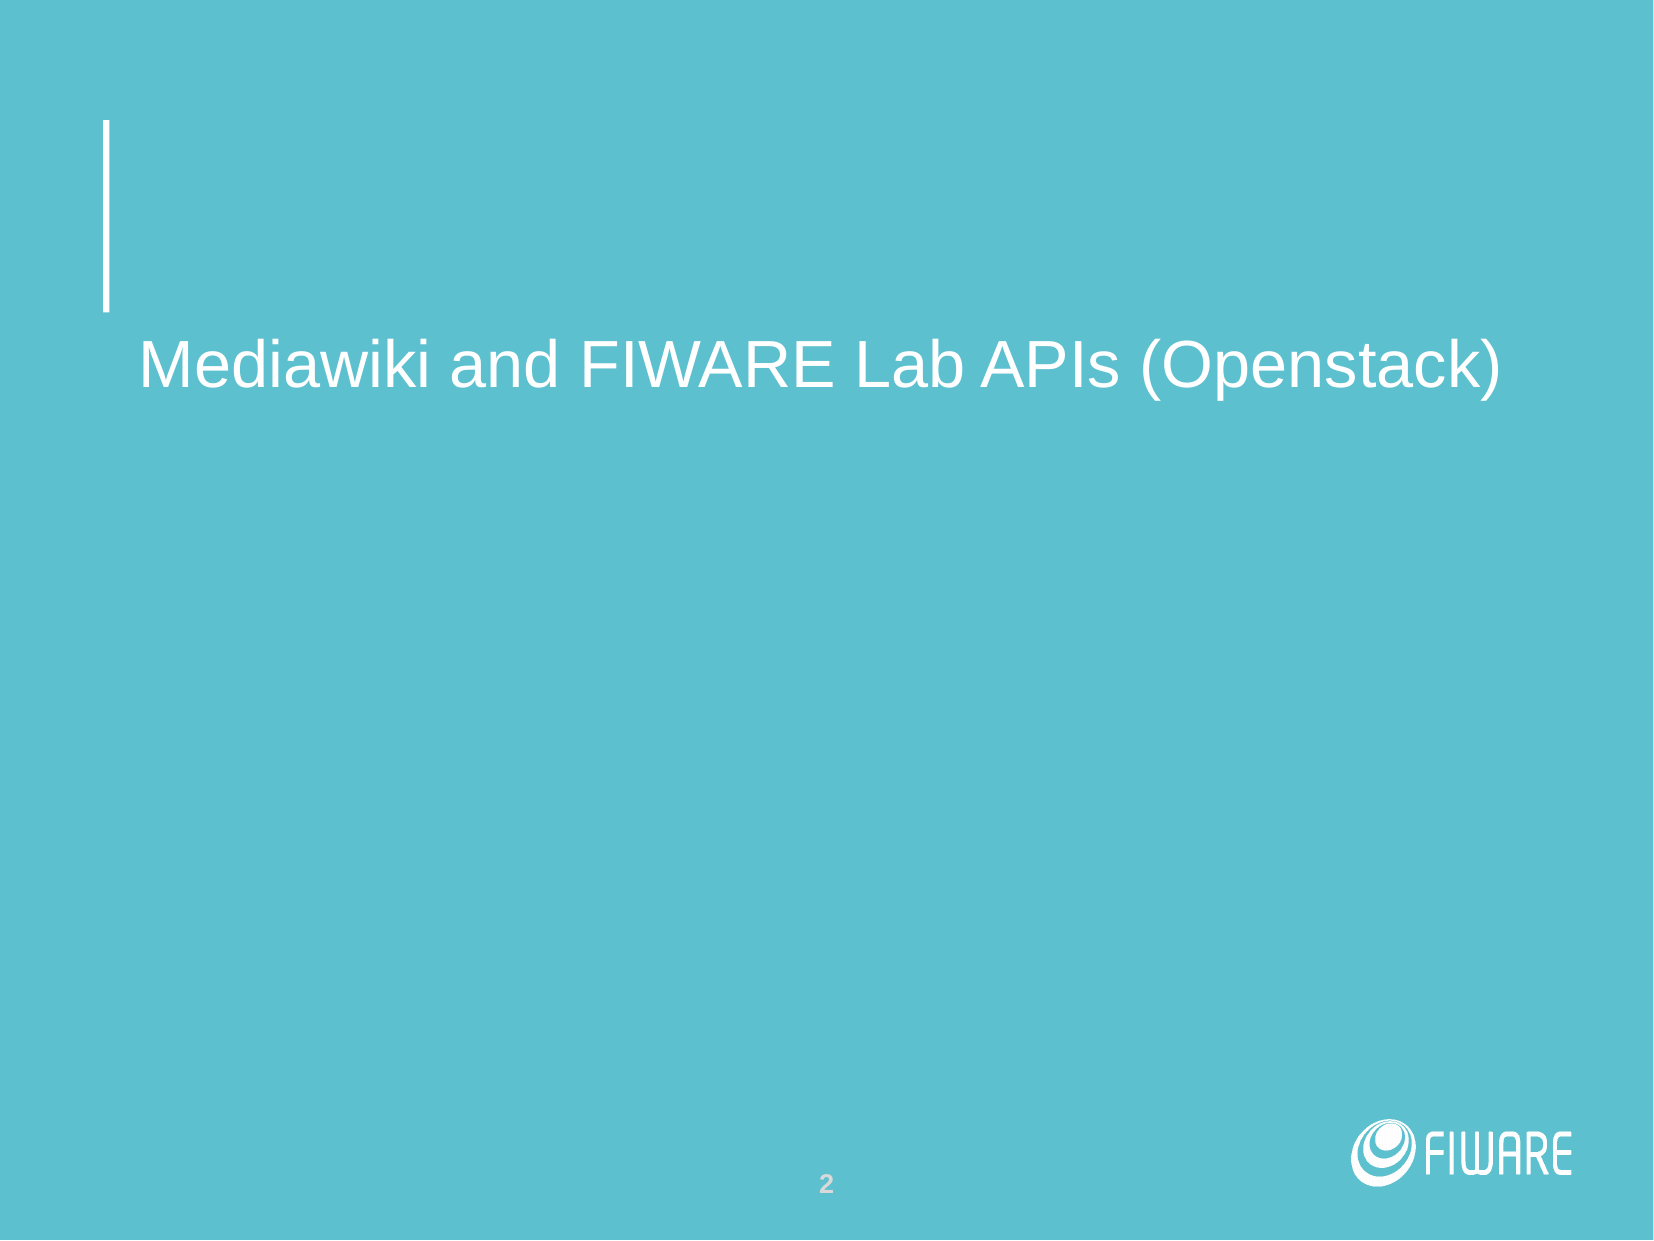

# Mediawiki and FIWARE Lab APIs (Openstack)